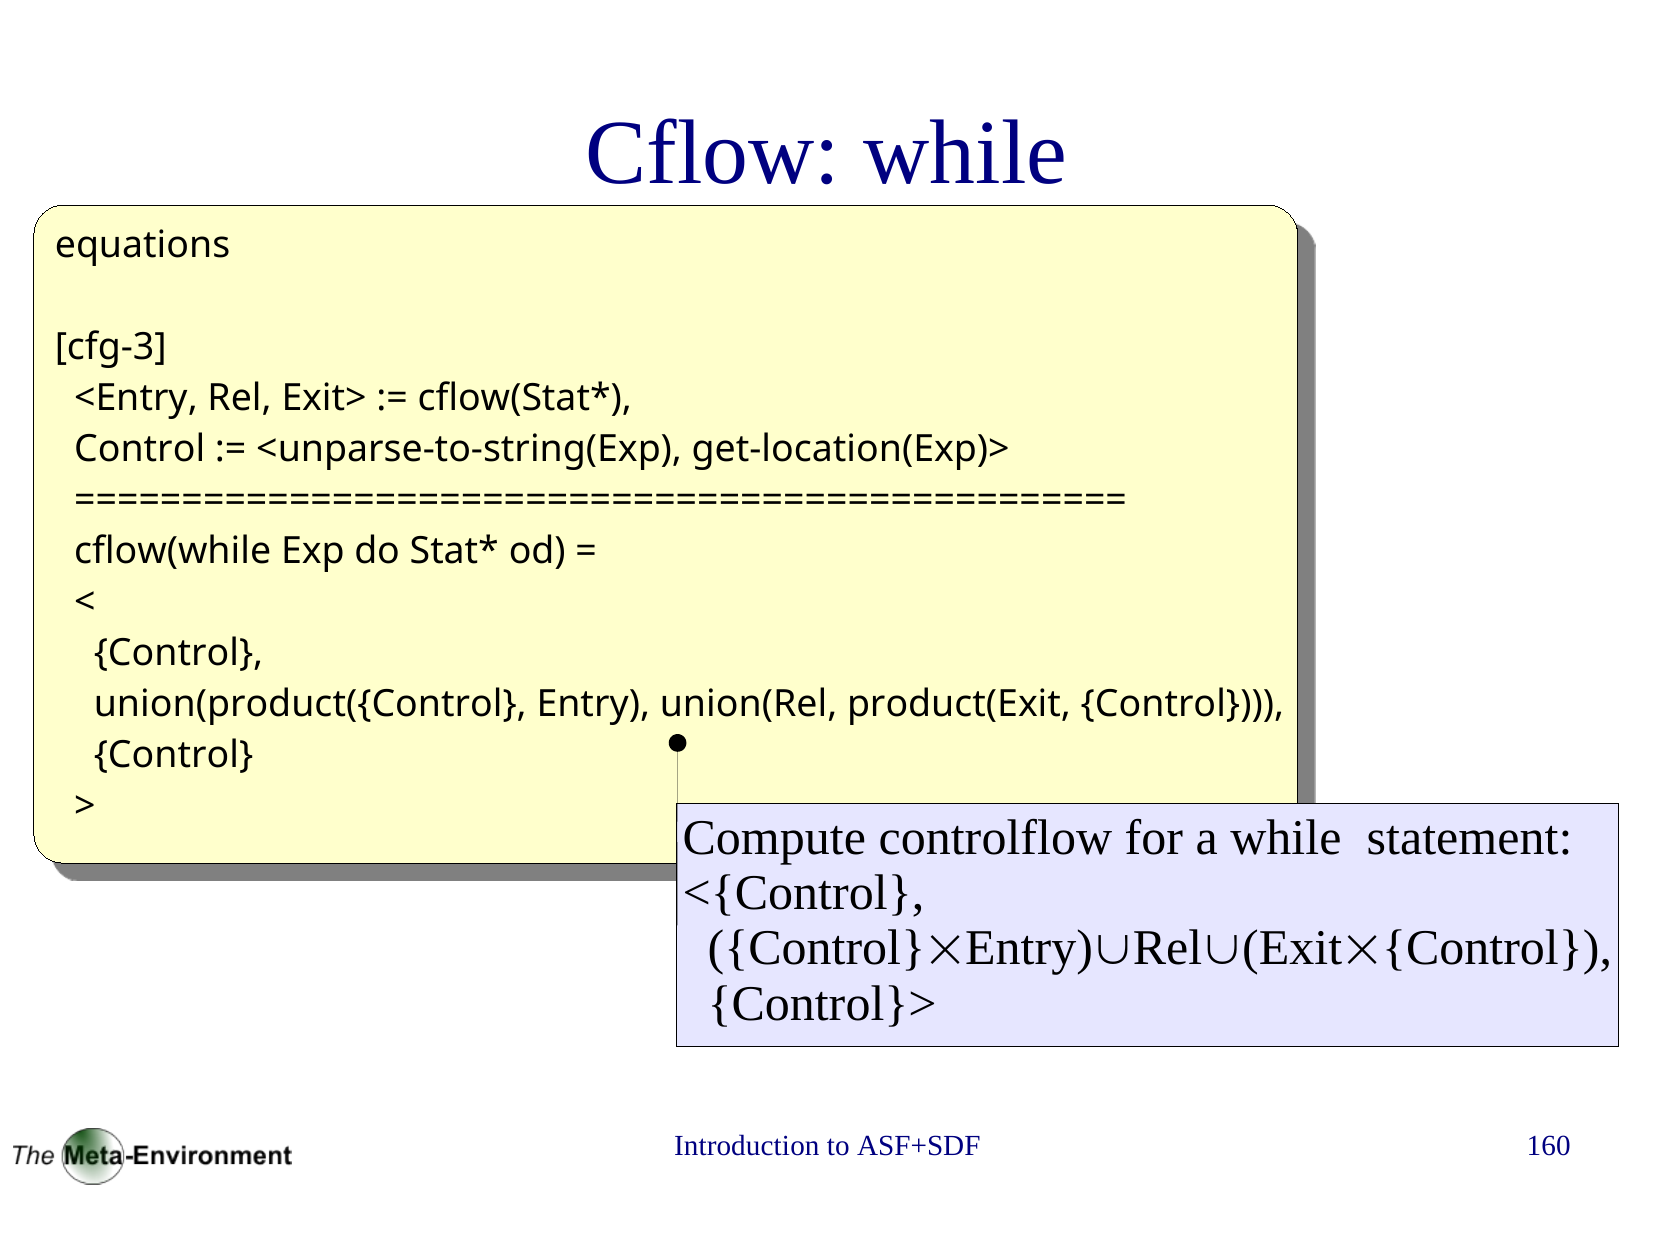

# Cflow: while
equations
[cfg-3]
 <Entry, Rel, Exit> := cflow(Stat*),
 Control := <unparse-to-string(Exp), get-location(Exp)>
 =================================================
 cflow(while Exp do Stat* od) =
 <
 {Control},
 union(product({Control}, Entry), union(Rel, product(Exit, {Control}))),
 {Control}
 >
160